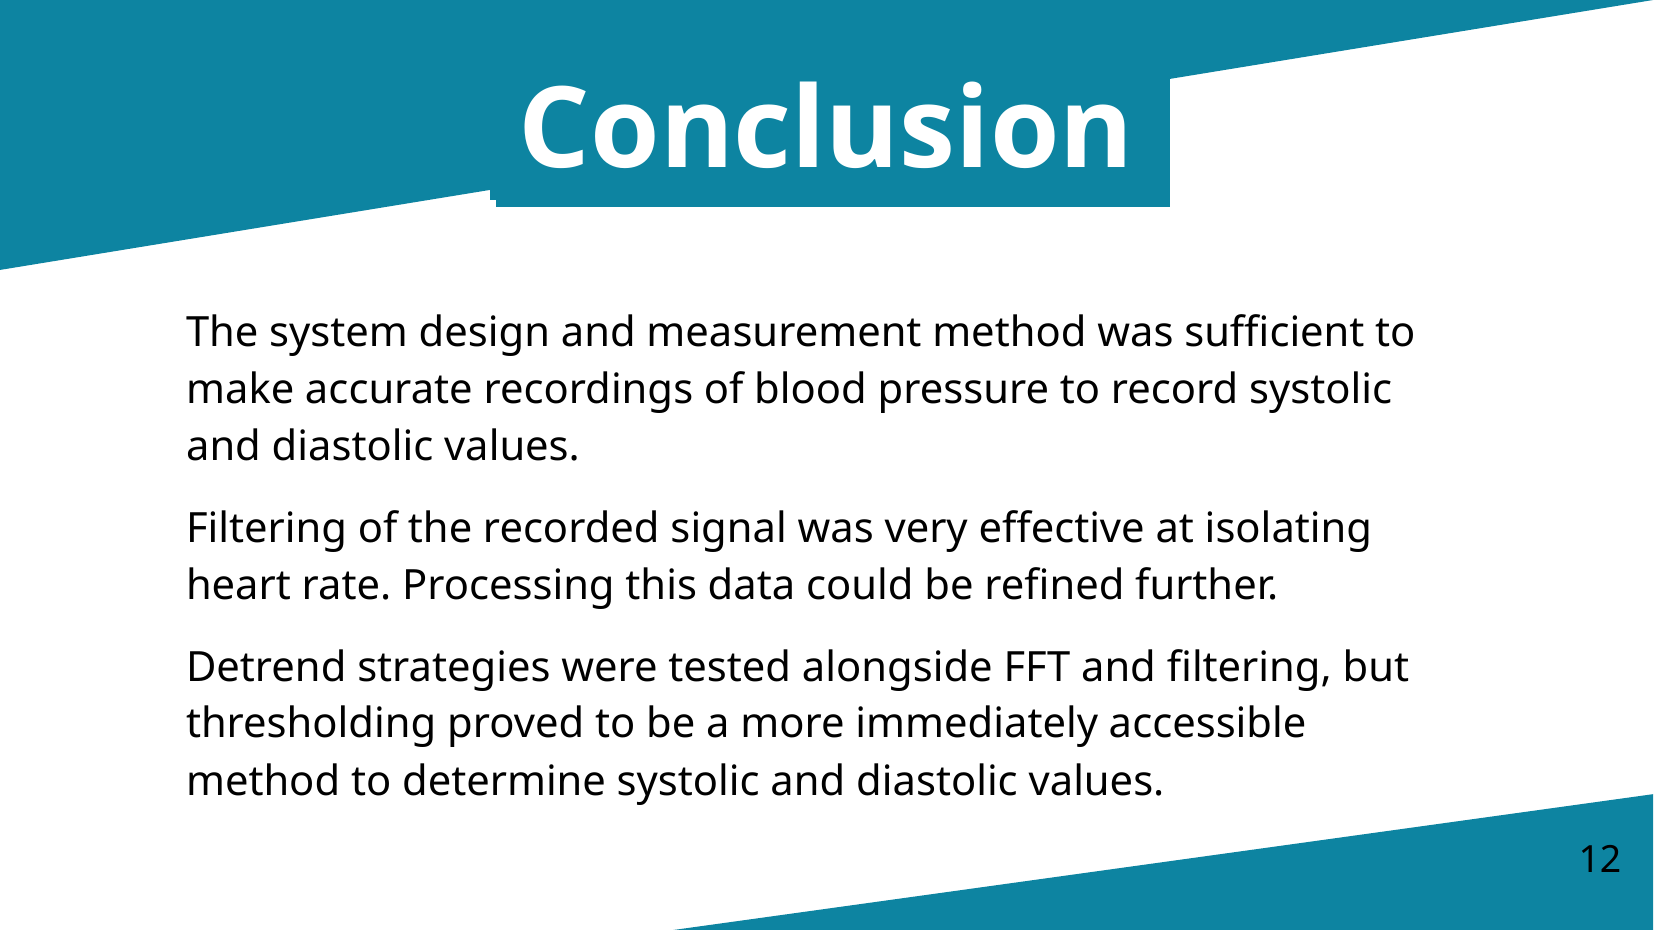

# Conclusion
The system design and measurement method was sufficient to make accurate recordings of blood pressure to record systolic and diastolic values.
Filtering of the recorded signal was very effective at isolating heart rate. Processing this data could be refined further.
Detrend strategies were tested alongside FFT and filtering, but thresholding proved to be a more immediately accessible method to determine systolic and diastolic values.